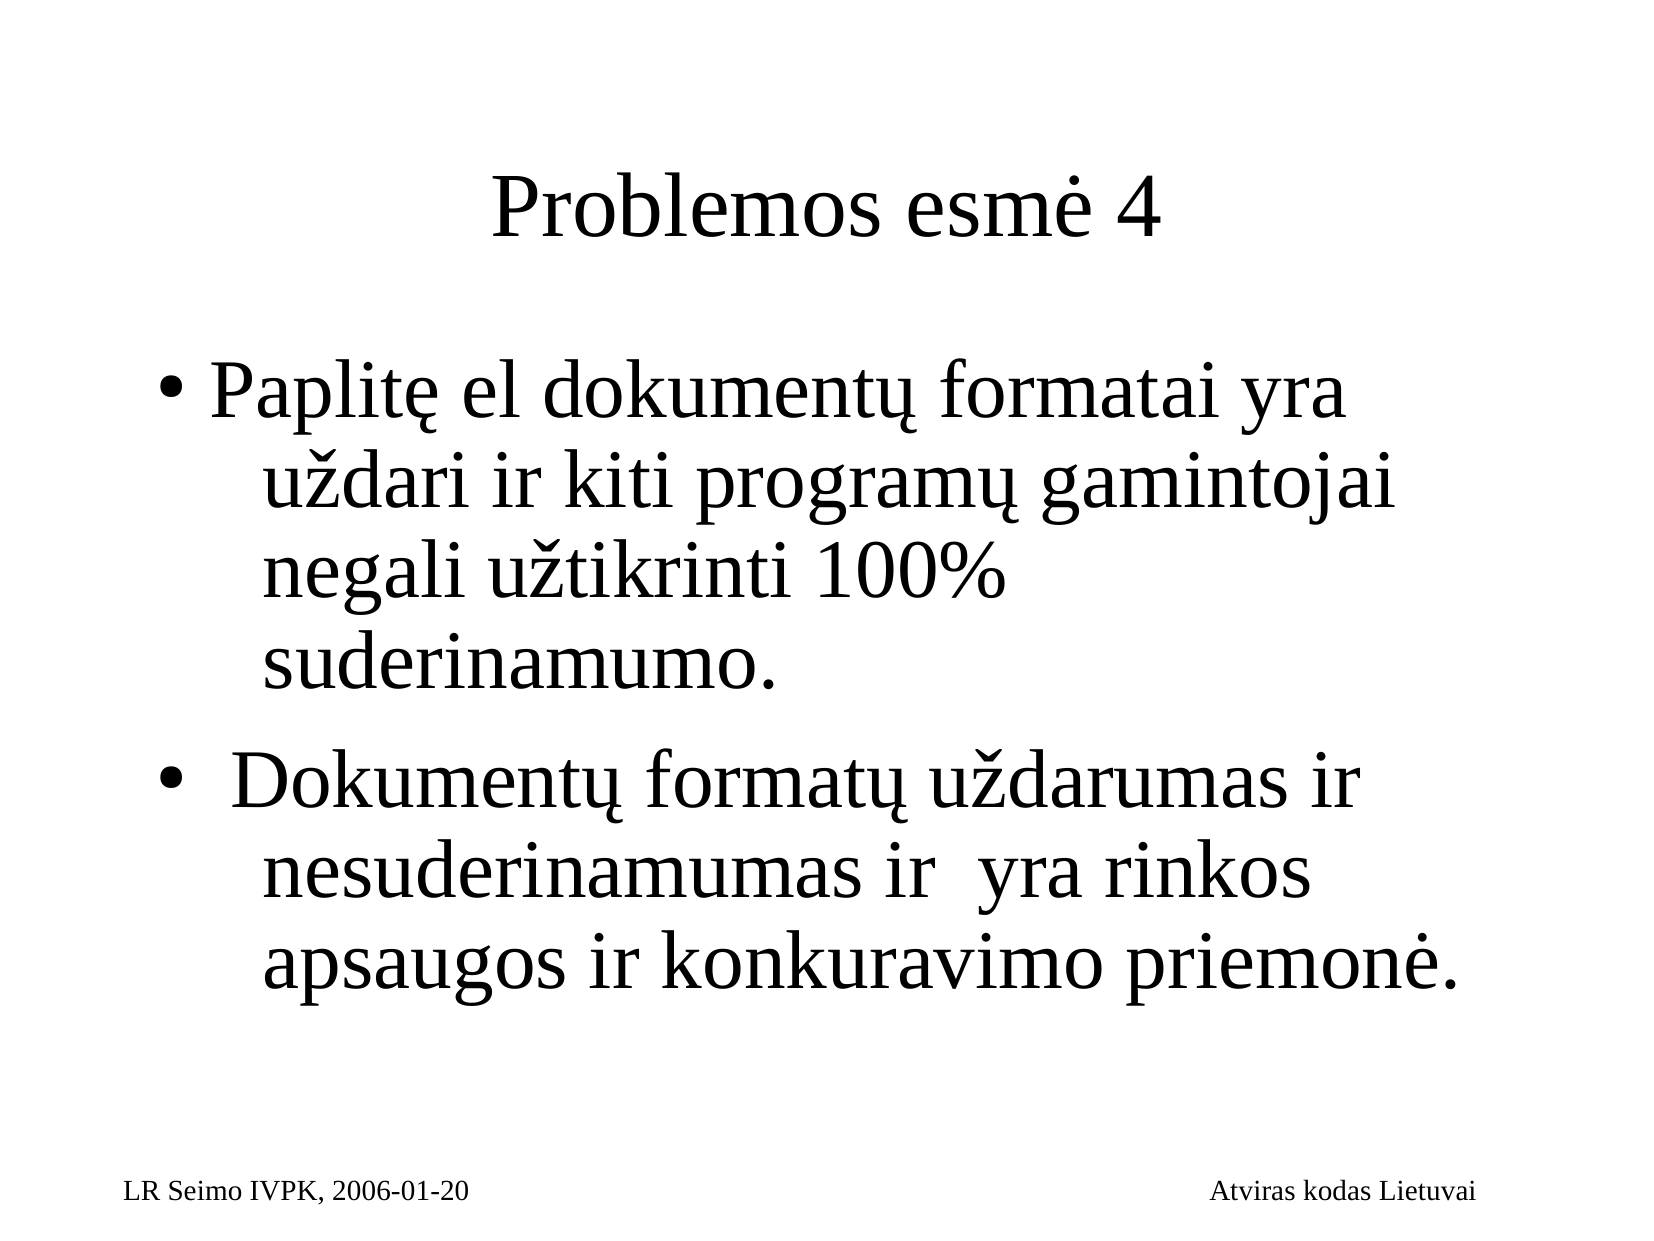

# Problemos esmė 4
Paplitę el dokumentų formatai yra uždari ir kiti programų gamintojai negali užtikrinti 100% suderinamumo.
 Dokumentų formatų uždarumas ir nesuderinamumas ir yra rinkos apsaugos ir konkuravimo priemonė.